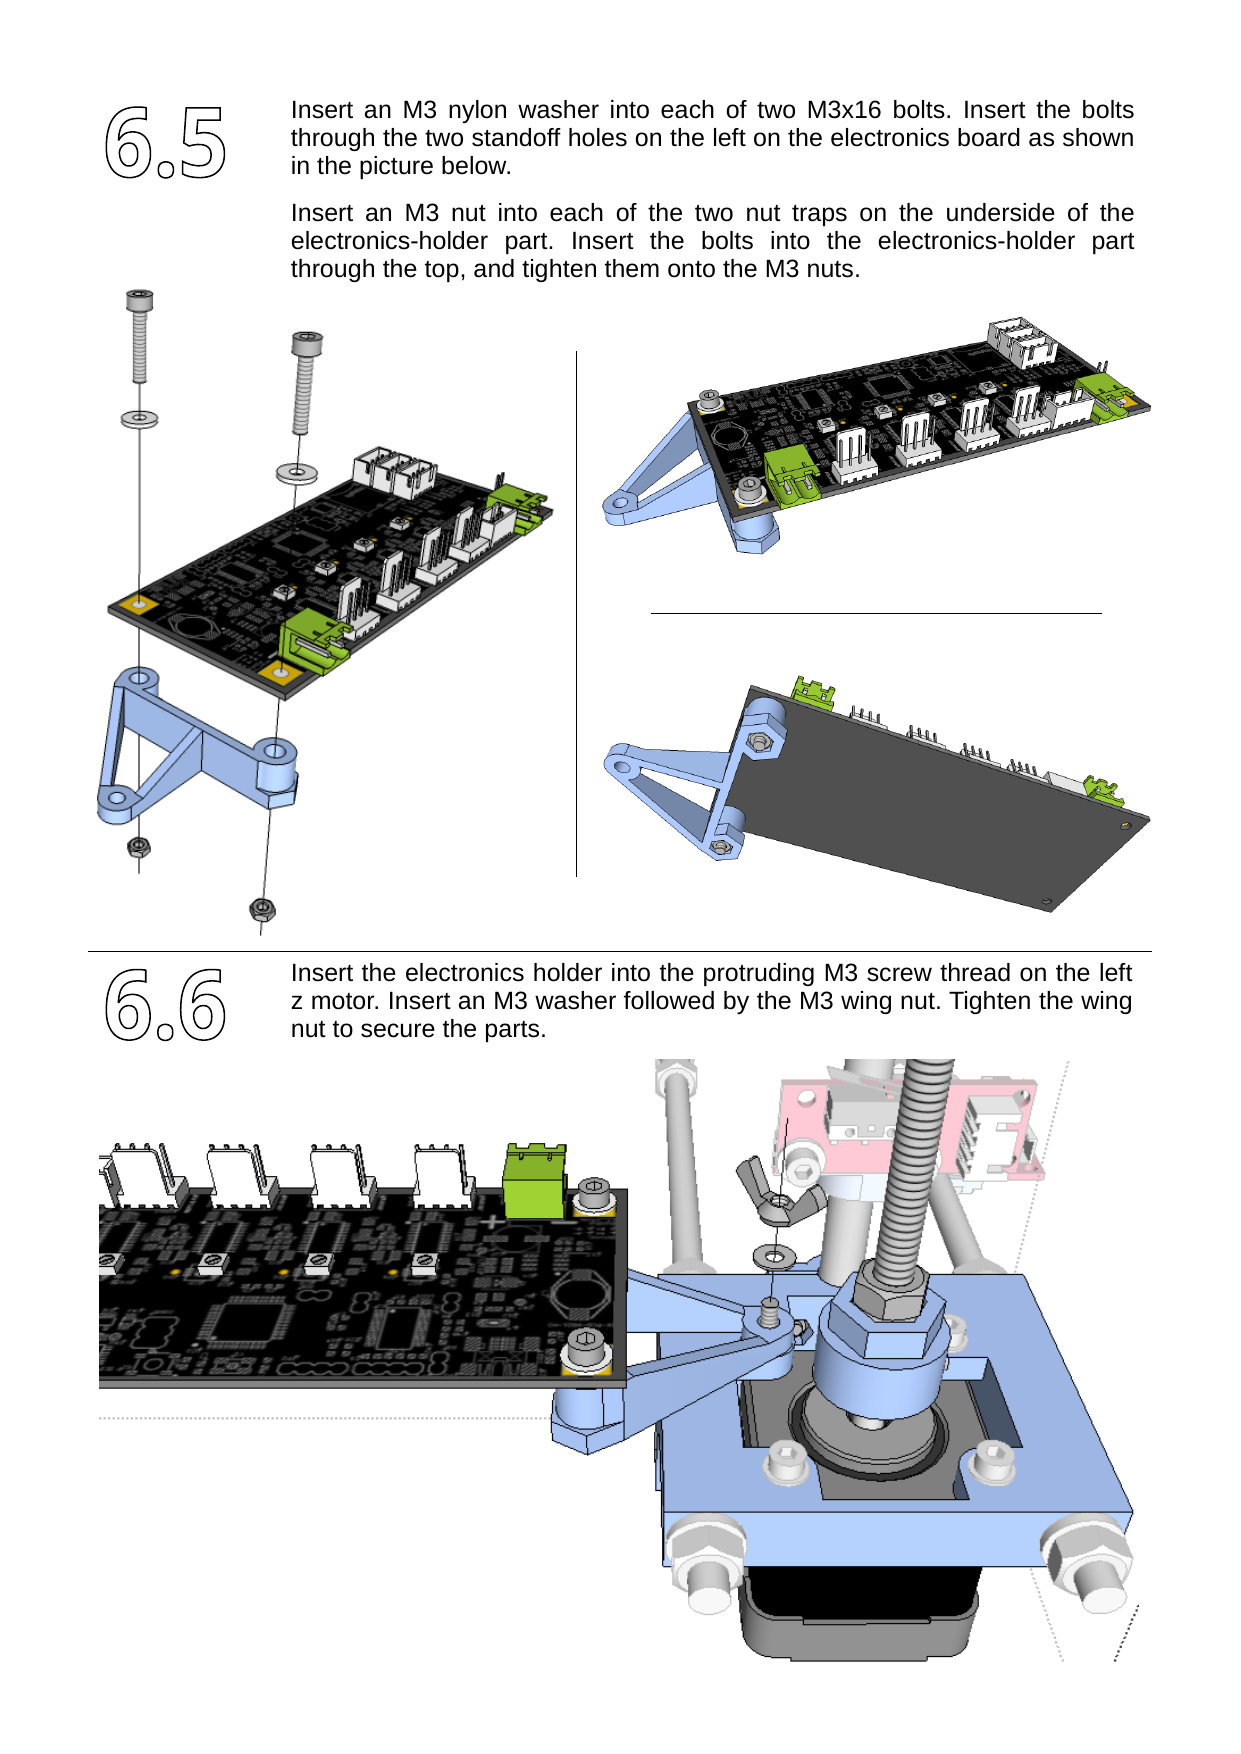

Insert an M3 nylon washer into each of two M3x16 bolts. Insert the bolts through the two standoff holes on the left on the electronics board as shown in the picture below.
Insert an M3 nut into each of the two nut traps on the underside of the electronics-holder part. Insert the bolts into the electronics-holder part through the top, and tighten them onto the M3 nuts.
6.5
Insert the electronics holder into the protruding M3 screw thread on the left z motor. Insert an M3 washer followed by the M3 wing nut. Tighten the wing nut to secure the parts.
6.6